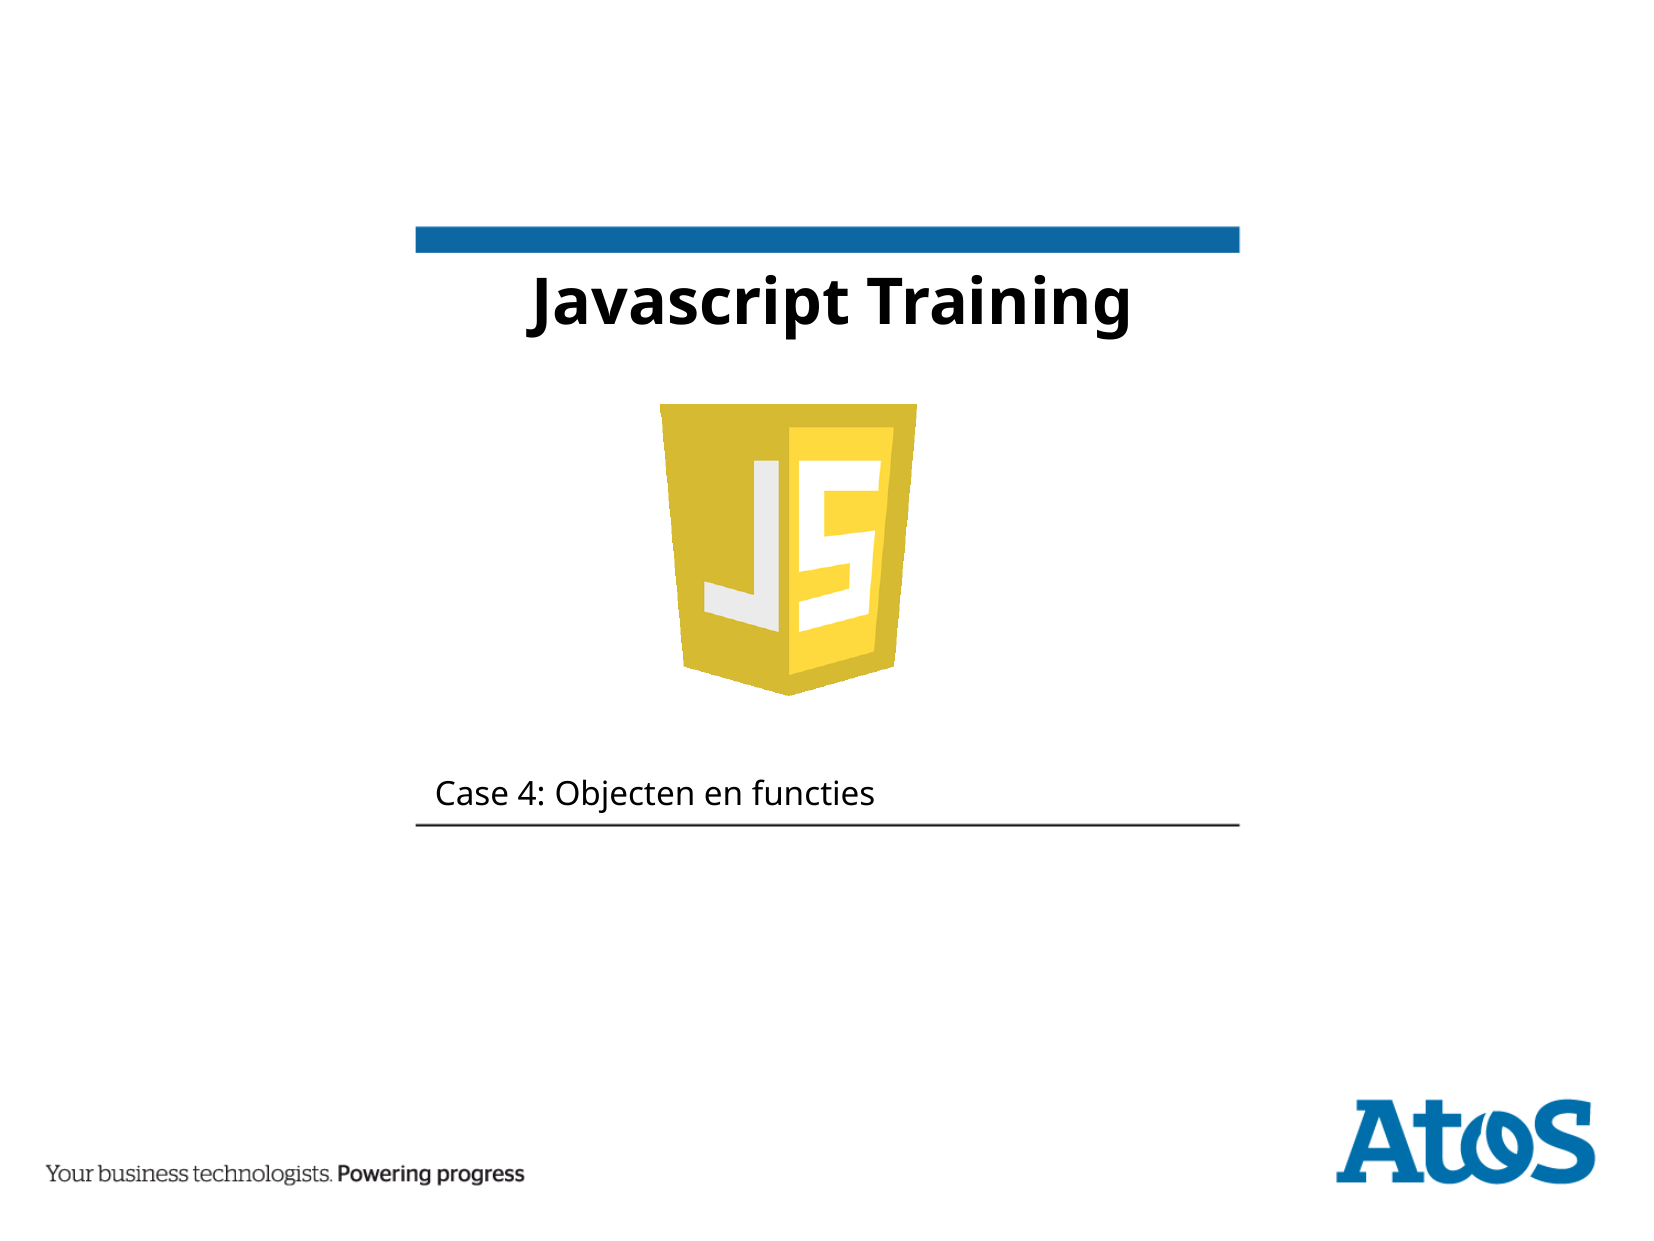

# Javascript Training
Case 4: Objecten en functies